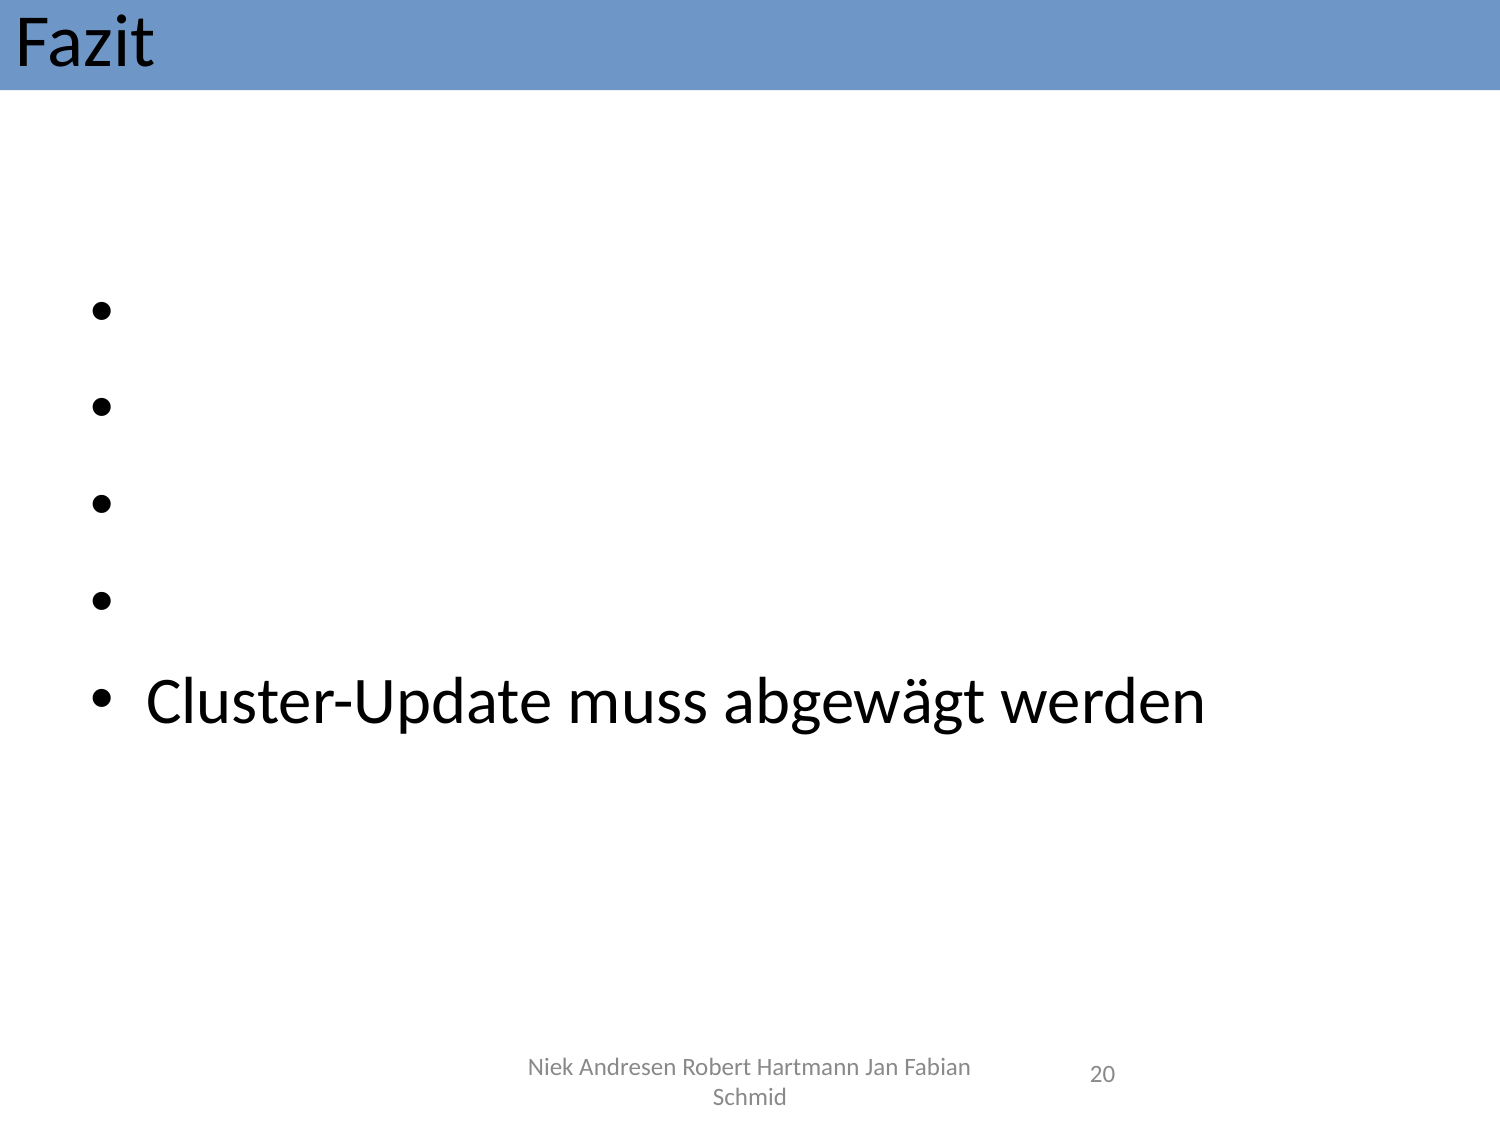

Fazit
# Cluster-Update muss abgewägt werden
Niek Andresen Robert Hartmann Jan Fabian Schmid